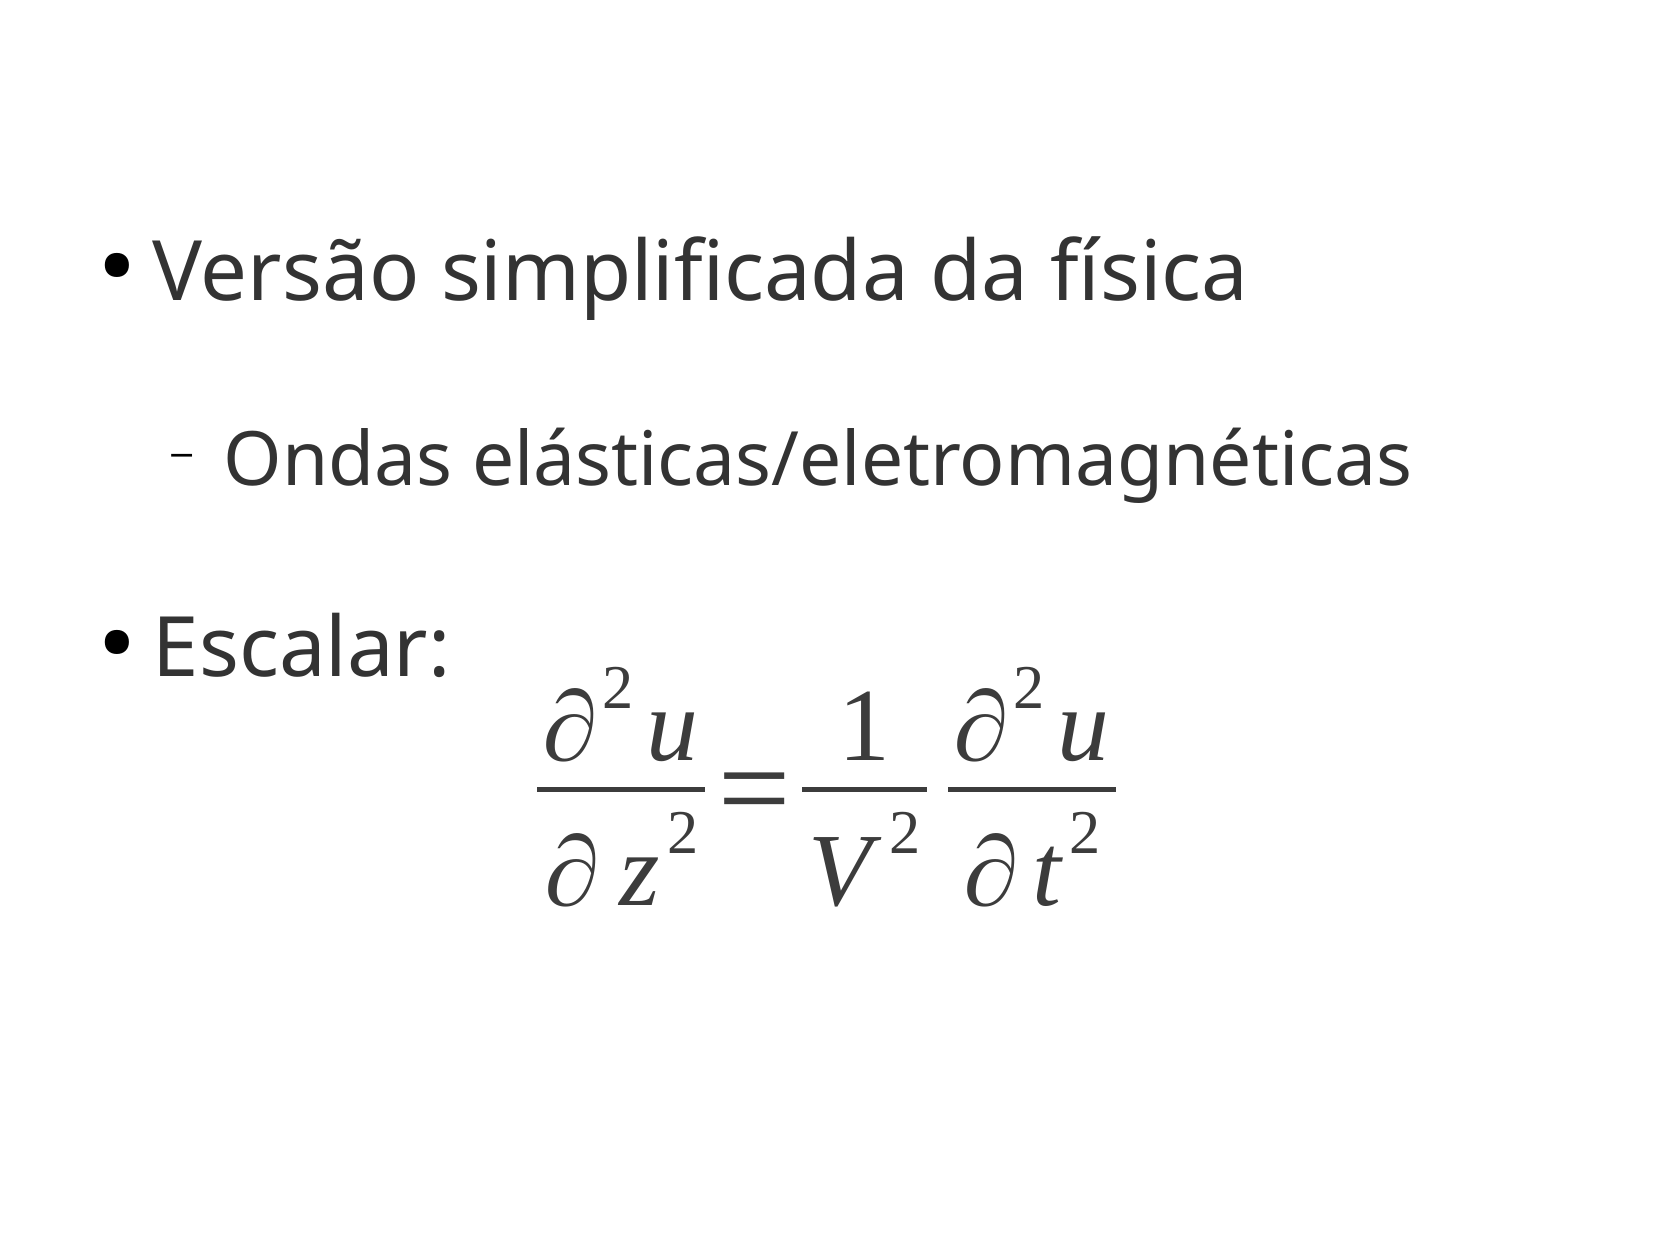

# Versão simplificada da física
Ondas elásticas/eletromagnéticas
Escalar: